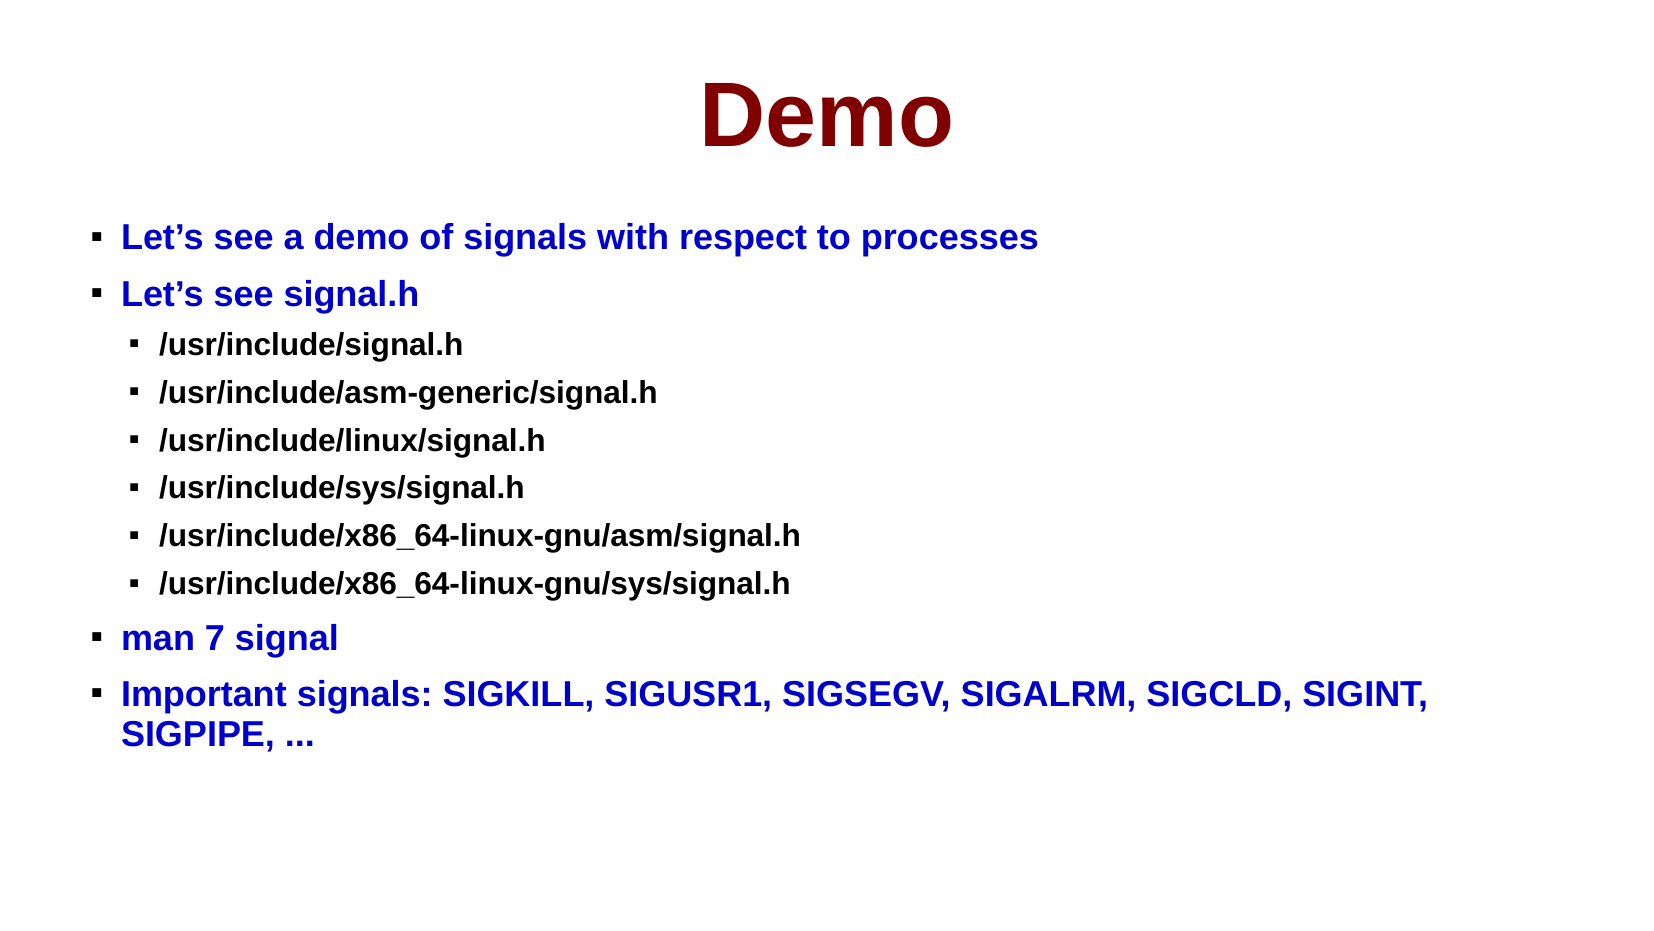

# Demo
Let’s see a demo of signals with respect to processes
Let’s see signal.h
/usr/include/signal.h
/usr/include/asm-generic/signal.h
/usr/include/linux/signal.h
/usr/include/sys/signal.h
/usr/include/x86_64-linux-gnu/asm/signal.h
/usr/include/x86_64-linux-gnu/sys/signal.h
man 7 signal
Important signals: SIGKILL, SIGUSR1, SIGSEGV, SIGALRM, SIGCLD, SIGINT, SIGPIPE, ...